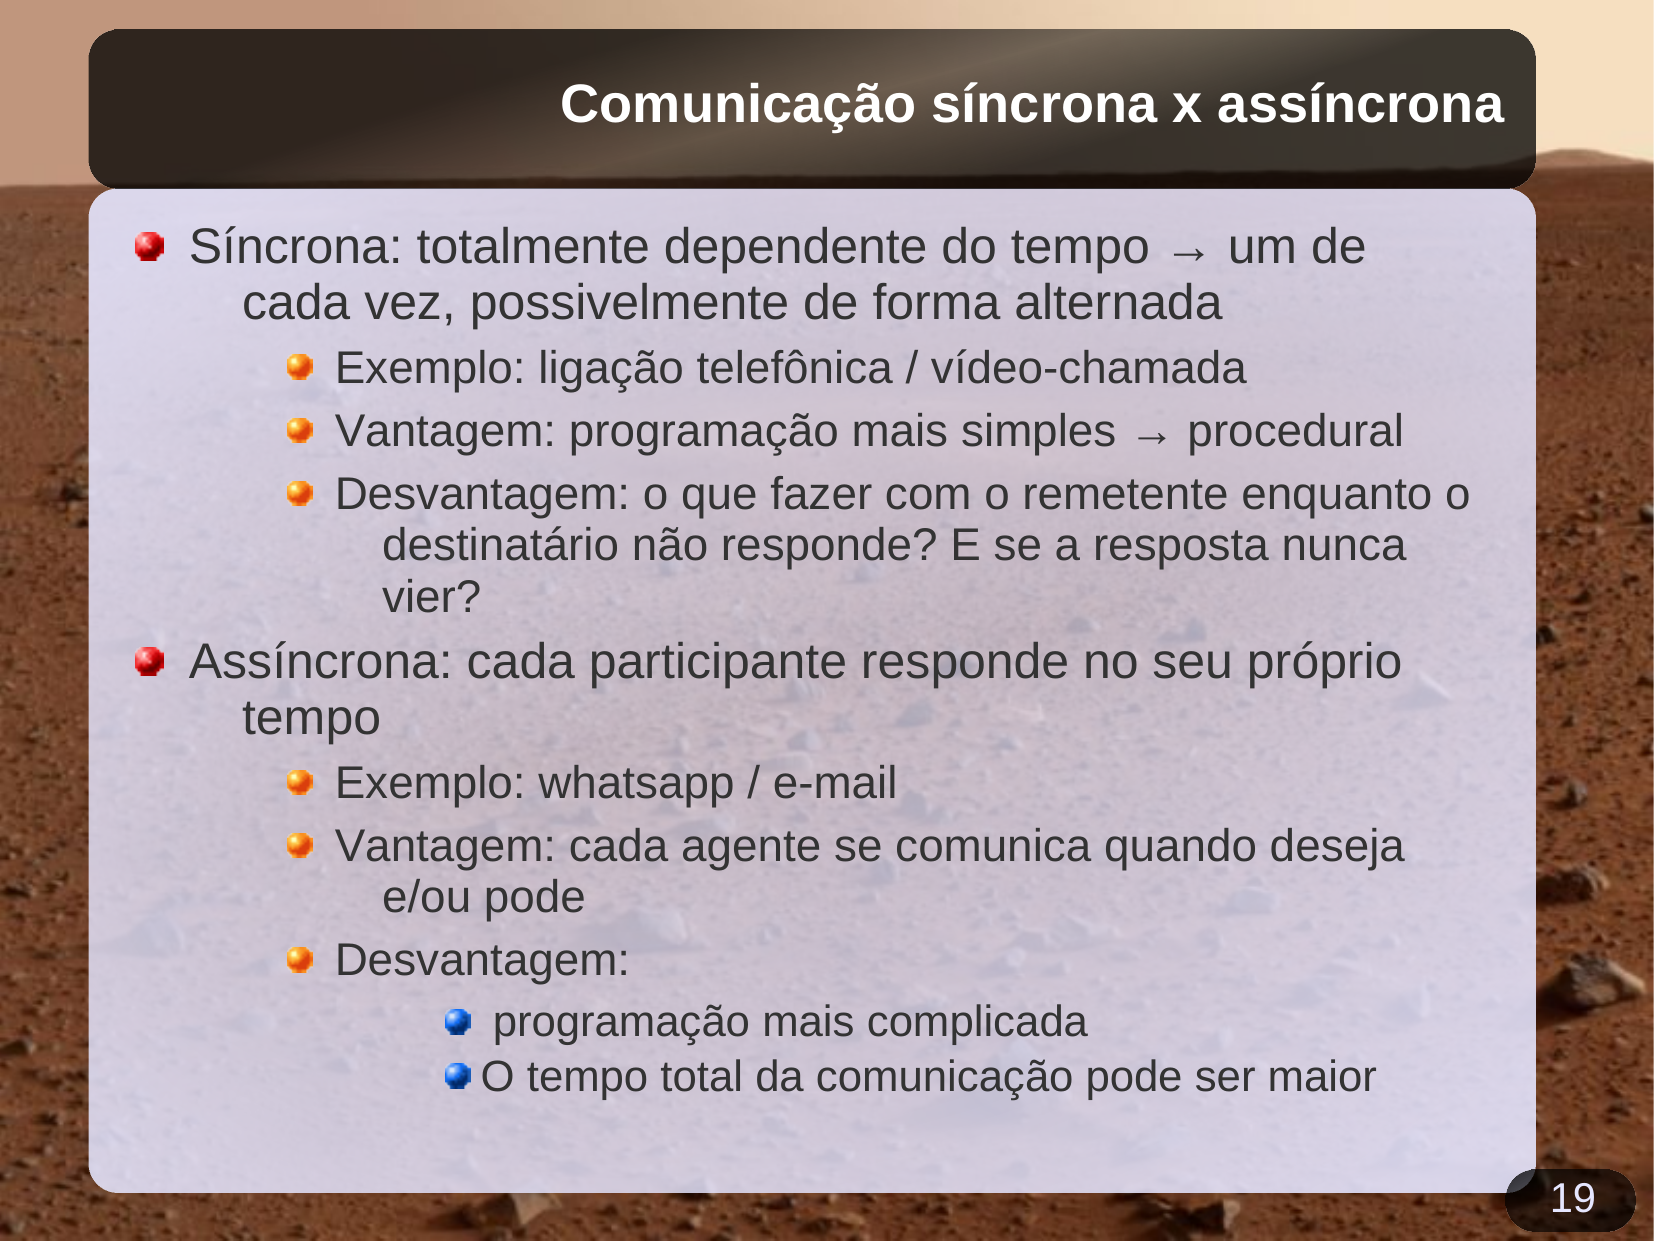

# Comunicação síncrona x assíncrona
Síncrona: totalmente dependente do tempo → um de cada vez, possivelmente de forma alternada
Exemplo: ligação telefônica / vídeo-chamada
Vantagem: programação mais simples → procedural
Desvantagem: o que fazer com o remetente enquanto o destinatário não responde? E se a resposta nunca vier?
Assíncrona: cada participante responde no seu próprio tempo
Exemplo: whatsapp / e-mail
Vantagem: cada agente se comunica quando deseja e/ou pode
Desvantagem:
 programação mais complicada
O tempo total da comunicação pode ser maior